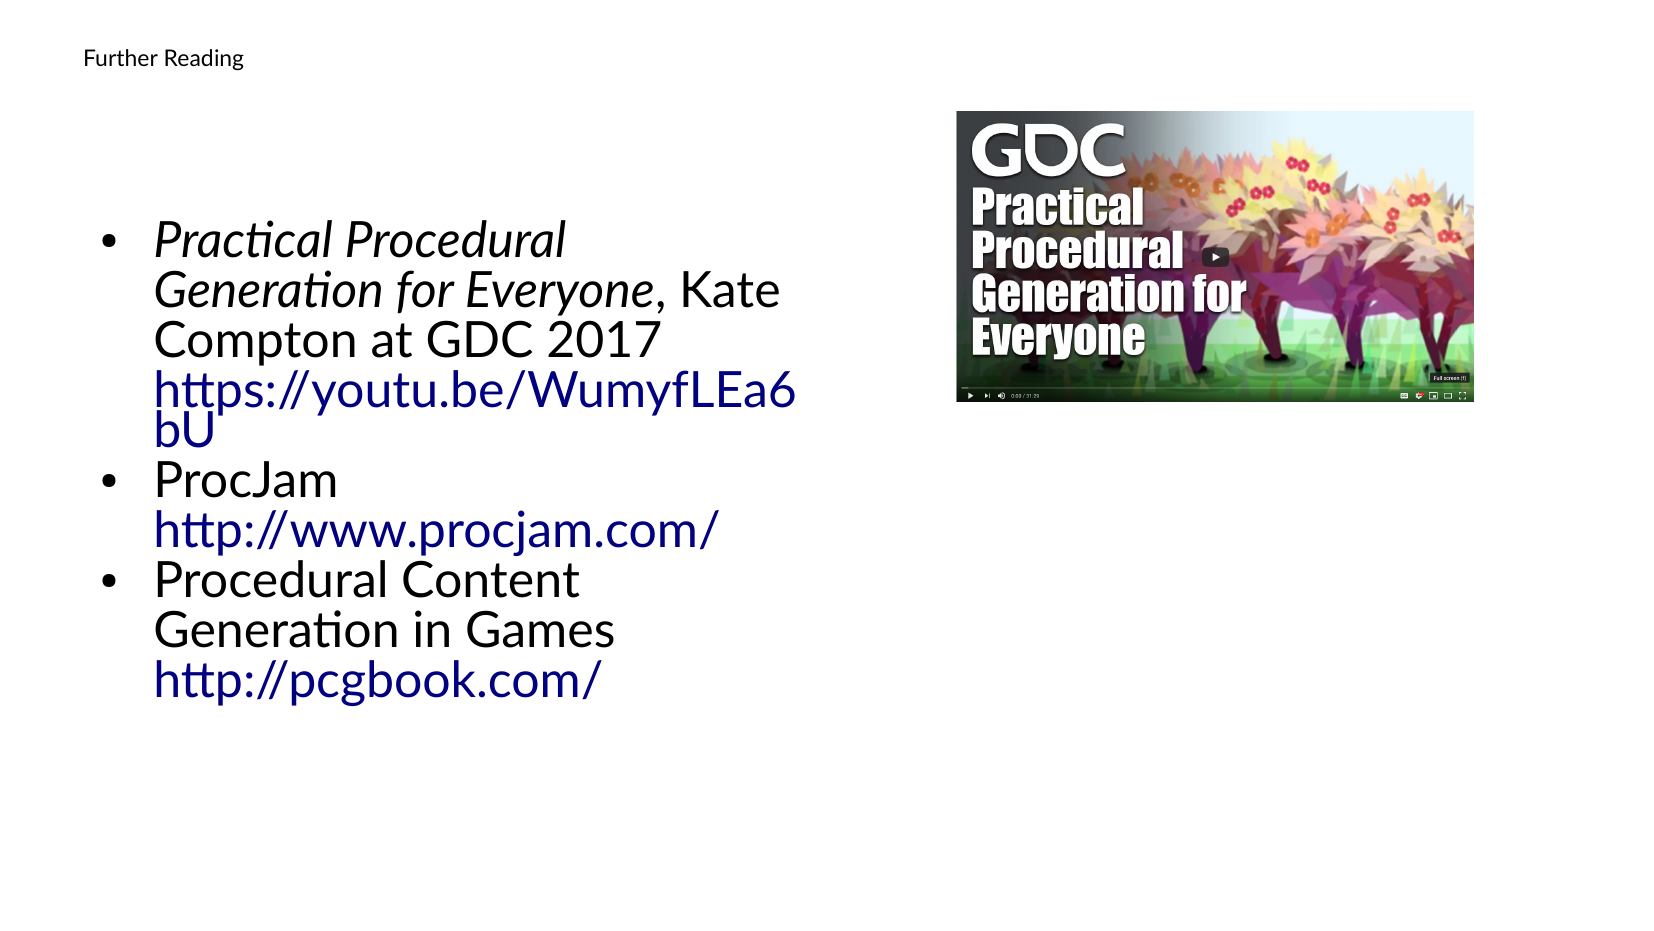

# Further Reading
Practical Procedural Generation for Everyone, Kate Compton at GDC 2017 https://youtu.be/WumyfLEa6bU
ProcJam http://www.procjam.com/
Procedural Content Generation in Games
http://pcgbook.com/